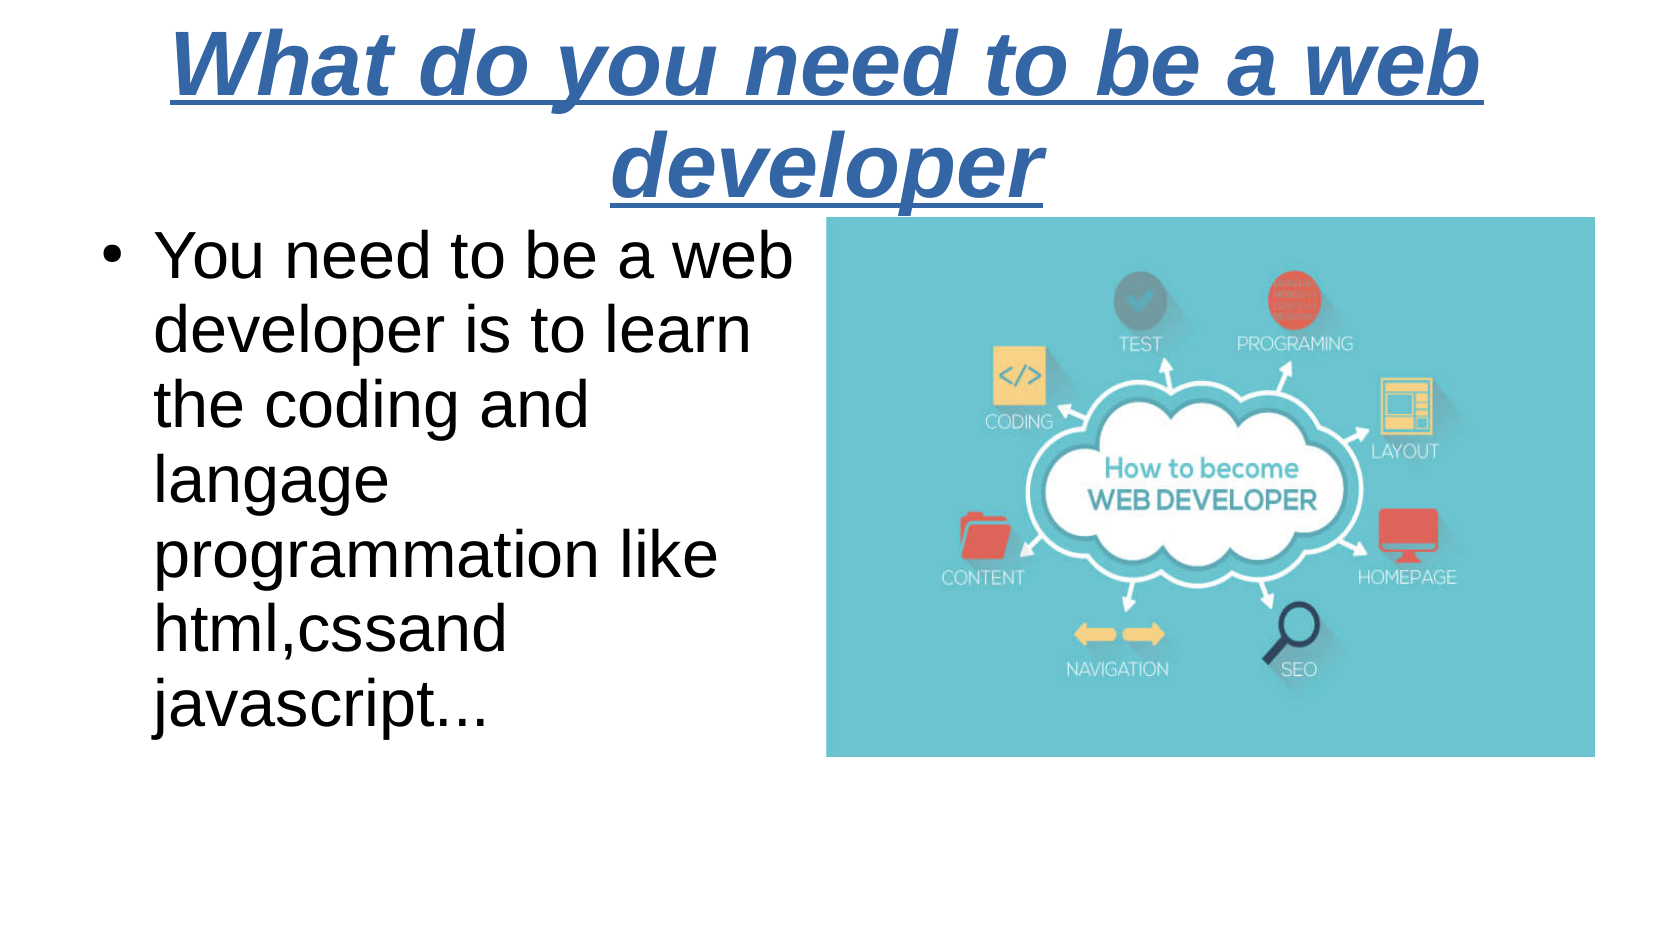

# What do you need to be a web developer
You need to be a web developer is to learn the coding and langage programmation like html,cssand javascript...